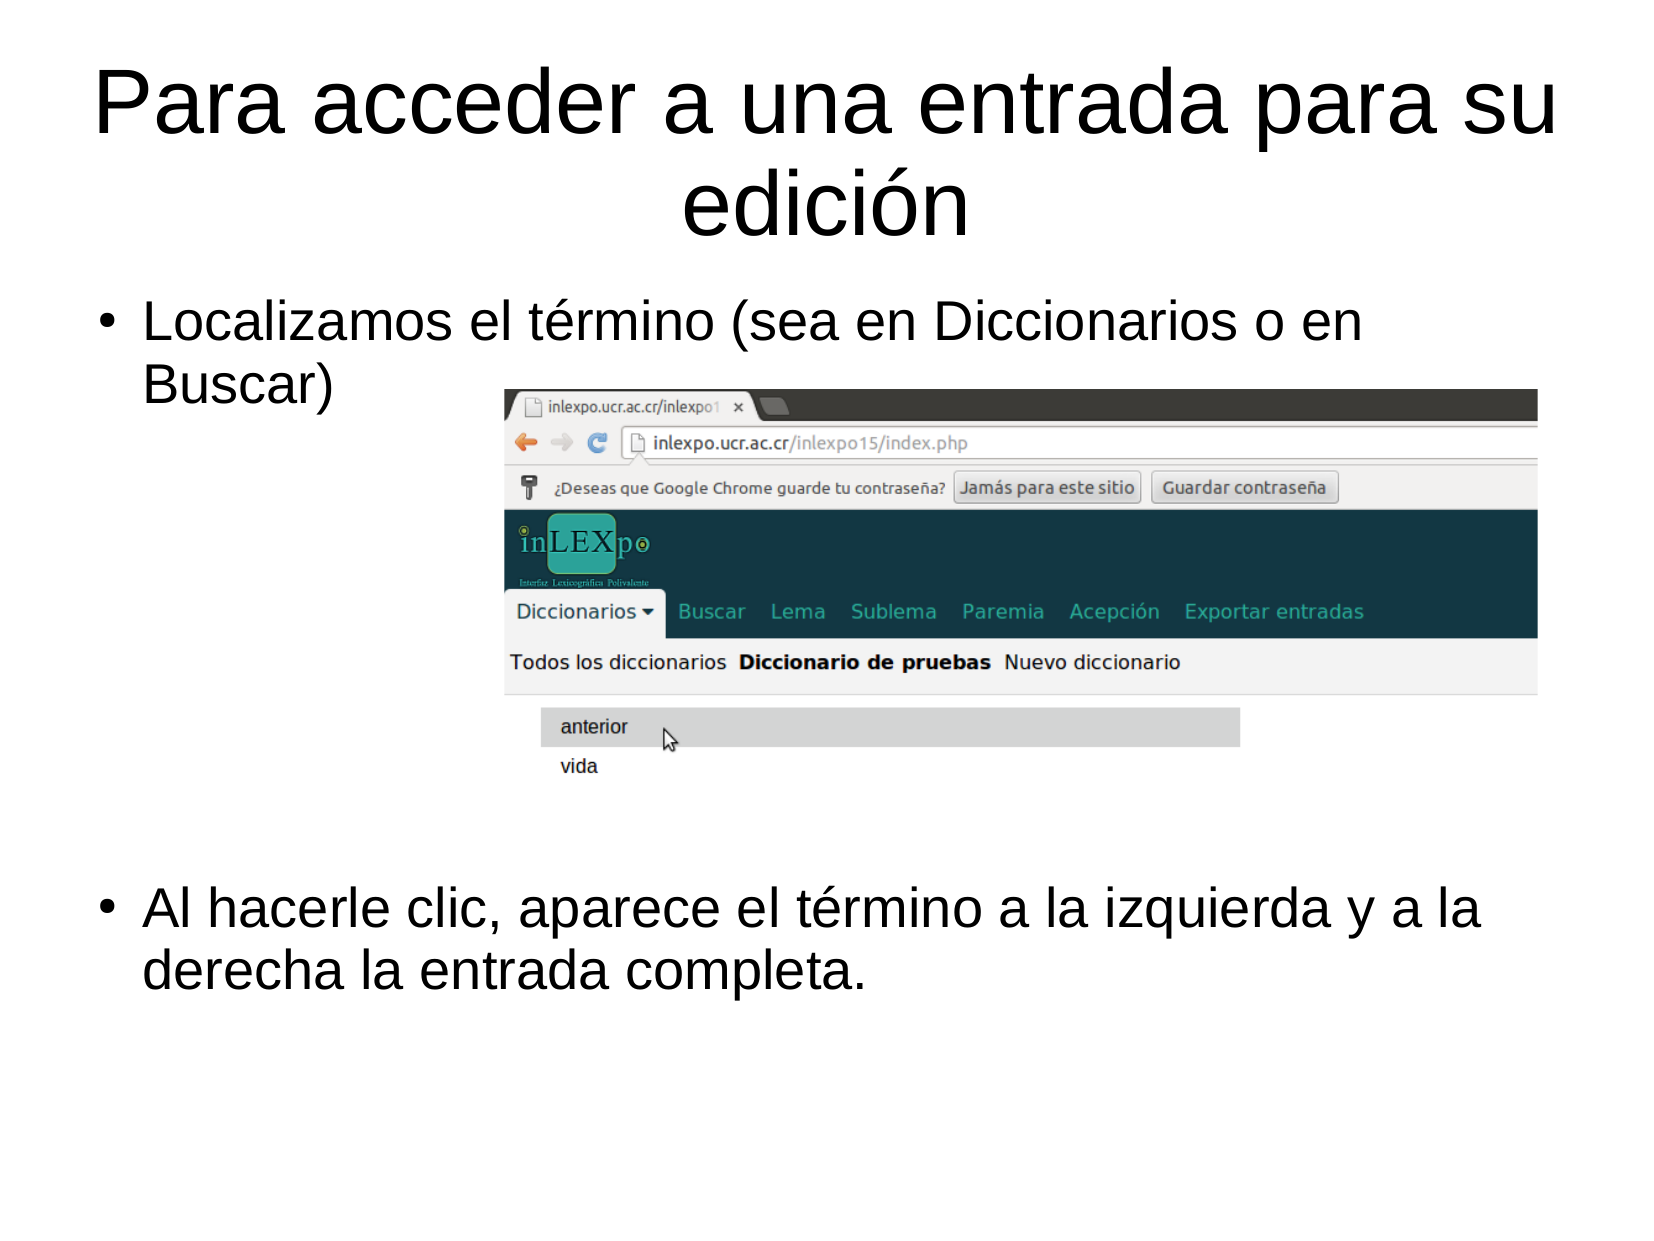

# Para acceder a una entrada para su edición
Localizamos el término (sea en Diccionarios o en Buscar)
Al hacerle clic, aparece el término a la izquierda y a la derecha la entrada completa.